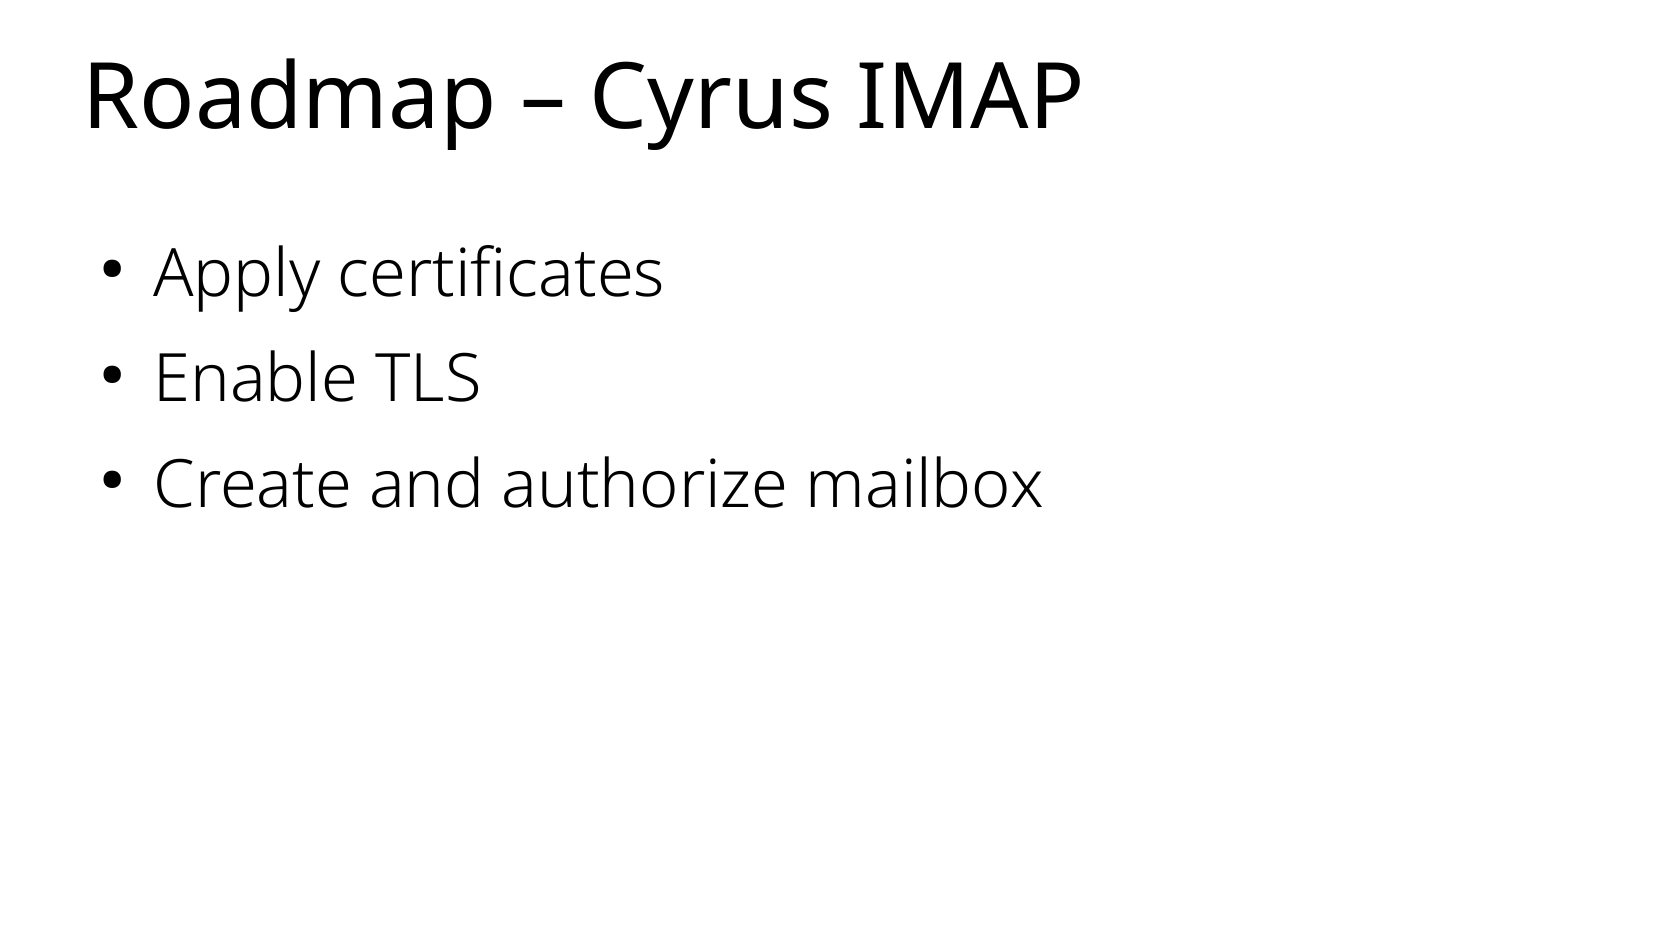

# Roadmap – Cyrus IMAP
Apply certificates
Enable TLS
Create and authorize mailbox